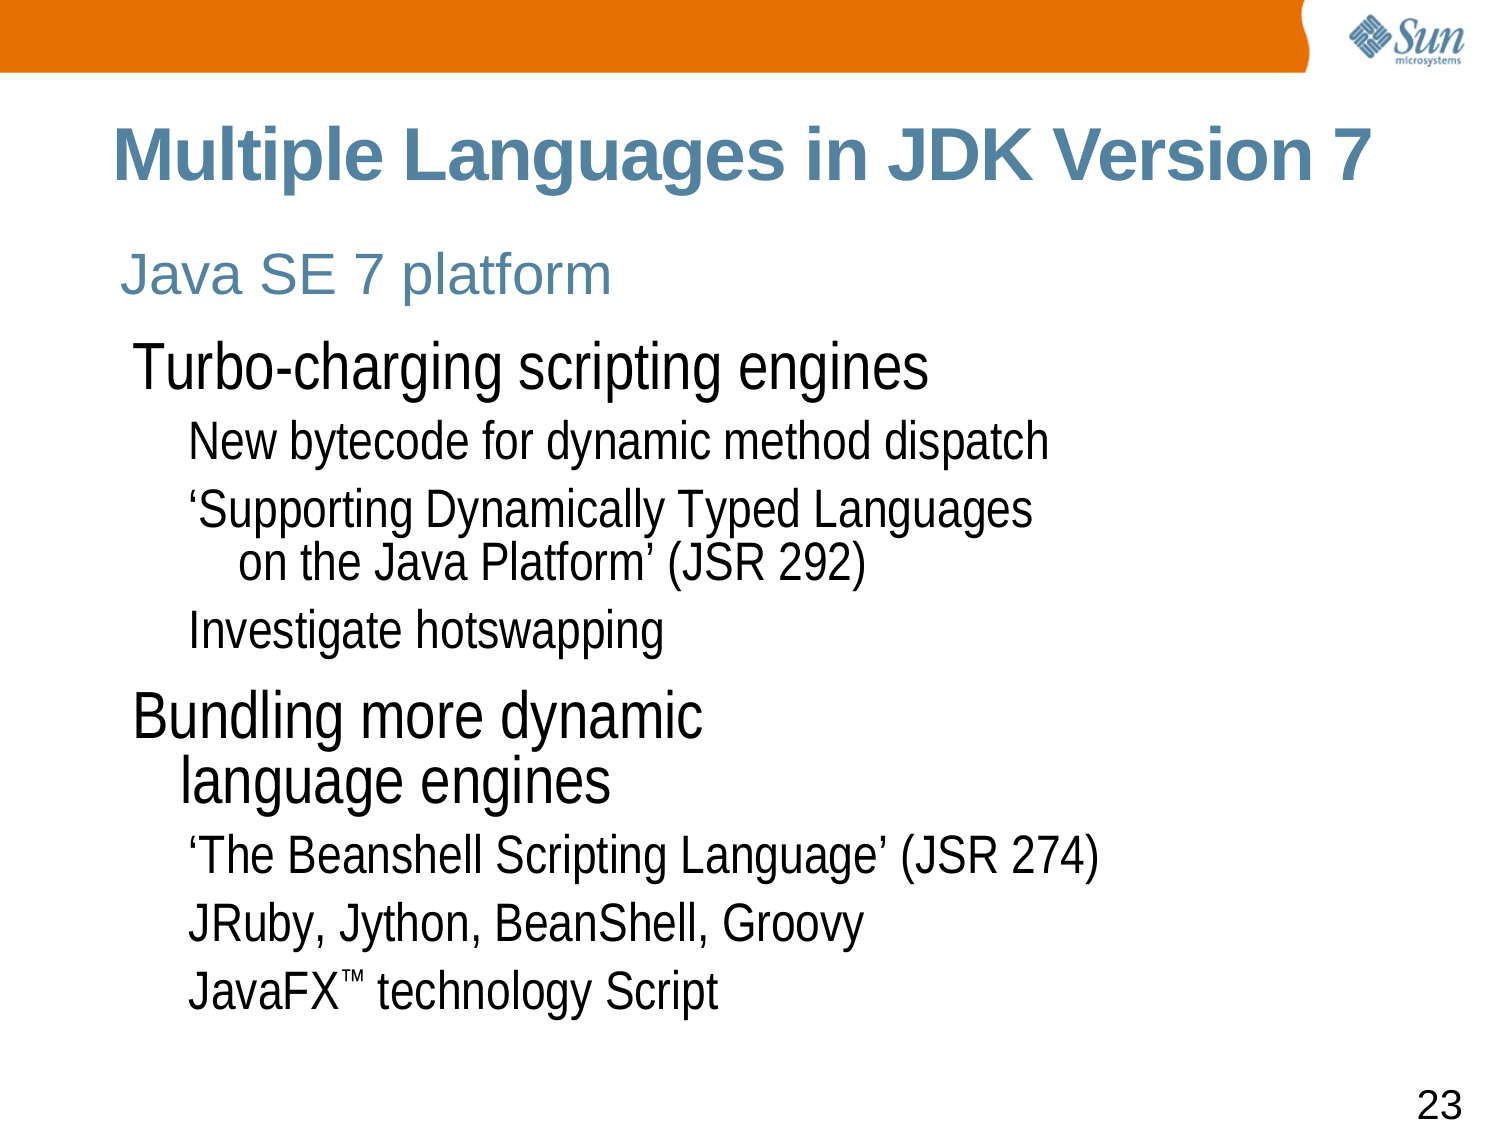

# Multiple Languages in JDK Version 7
Java SE 7 platform
Turbo-charging scripting engines
New bytecode for dynamic method dispatch
‘Supporting Dynamically Typed Languages
on the Java Platform’ (JSR 292)
Investigate hotswapping
Bundling more dynamic
language engines
‘The Beanshell Scripting Language’ (JSR 274)
JRuby, Jython, BeanShell, Groovy
JavaFX™ technology Script